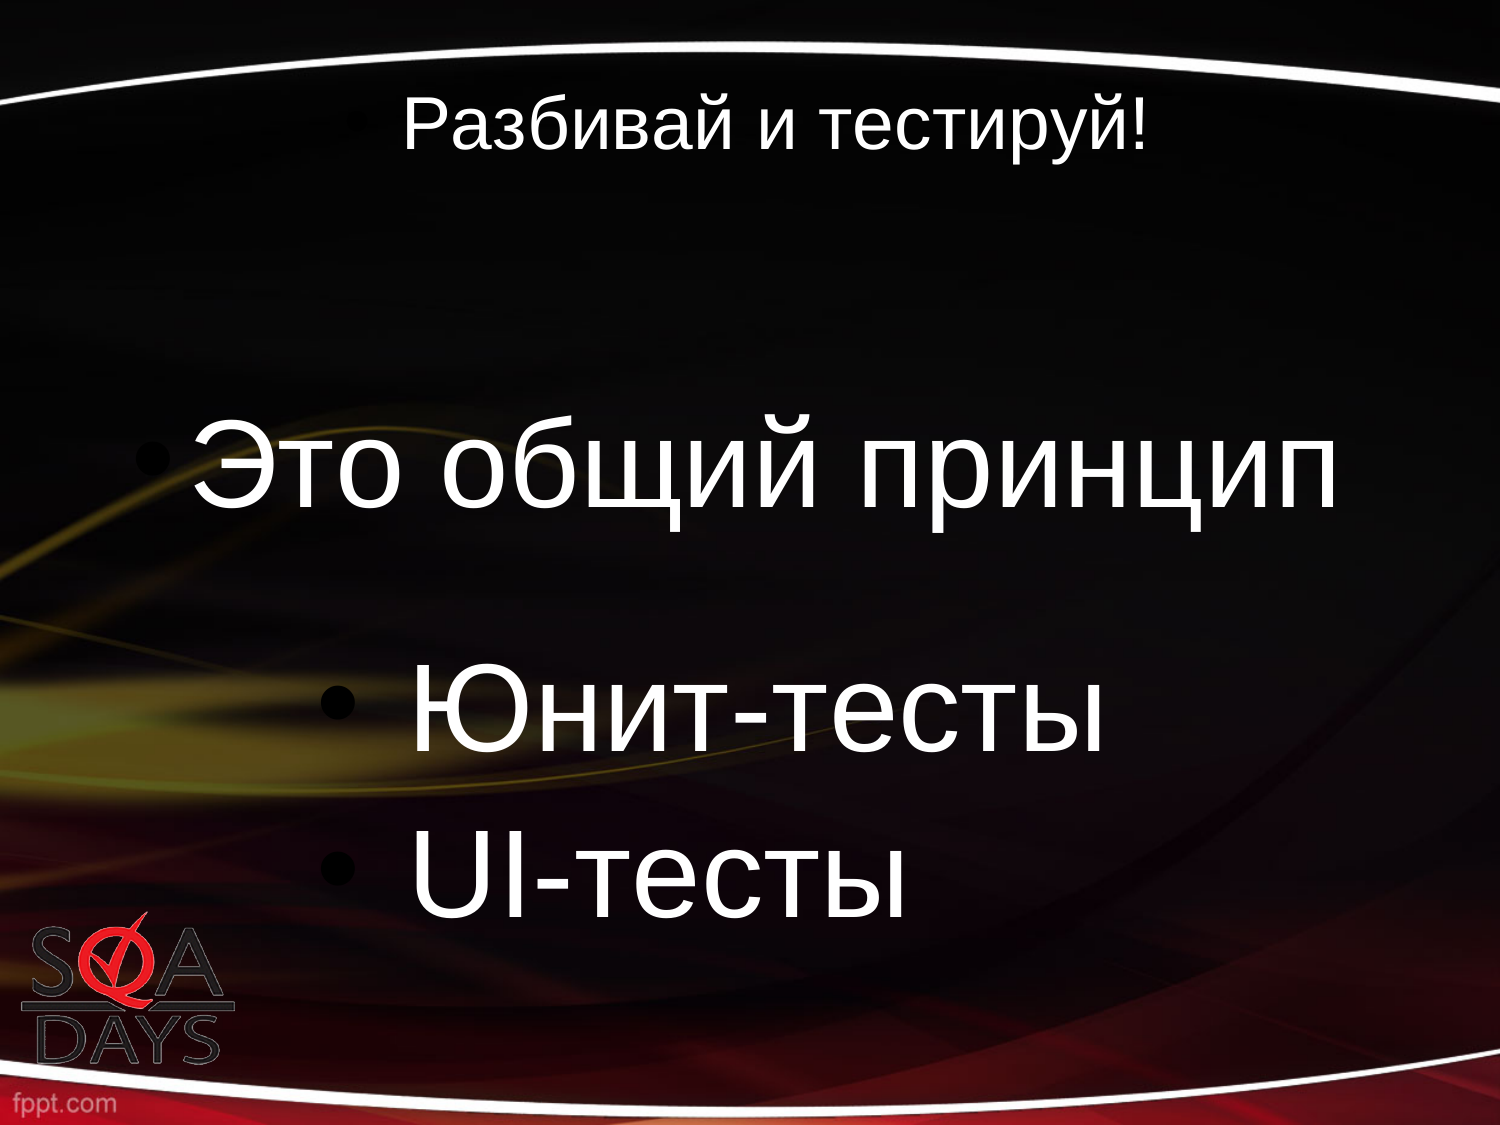

# Разбивай и тестируй!
Это общий принцип
 Юнит-тесты
 UI-тесты